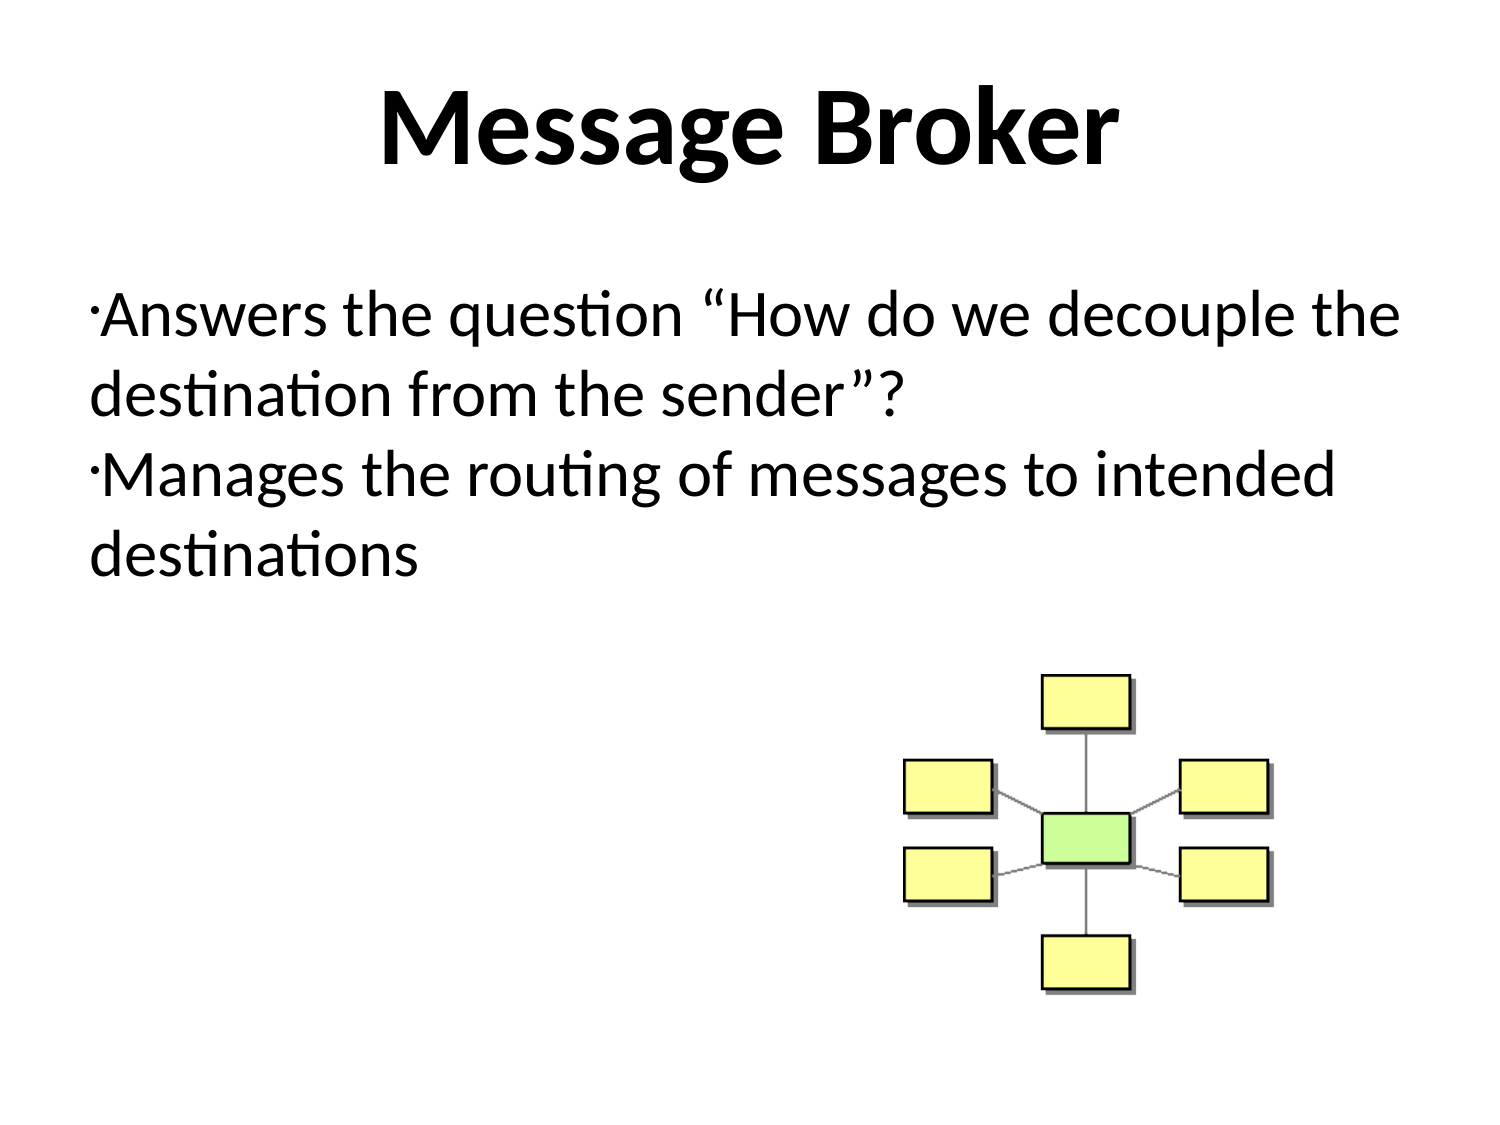

Message Broker
Answers the question “How do we decouple the destination from the sender”?
Manages the routing of messages to intended destinations